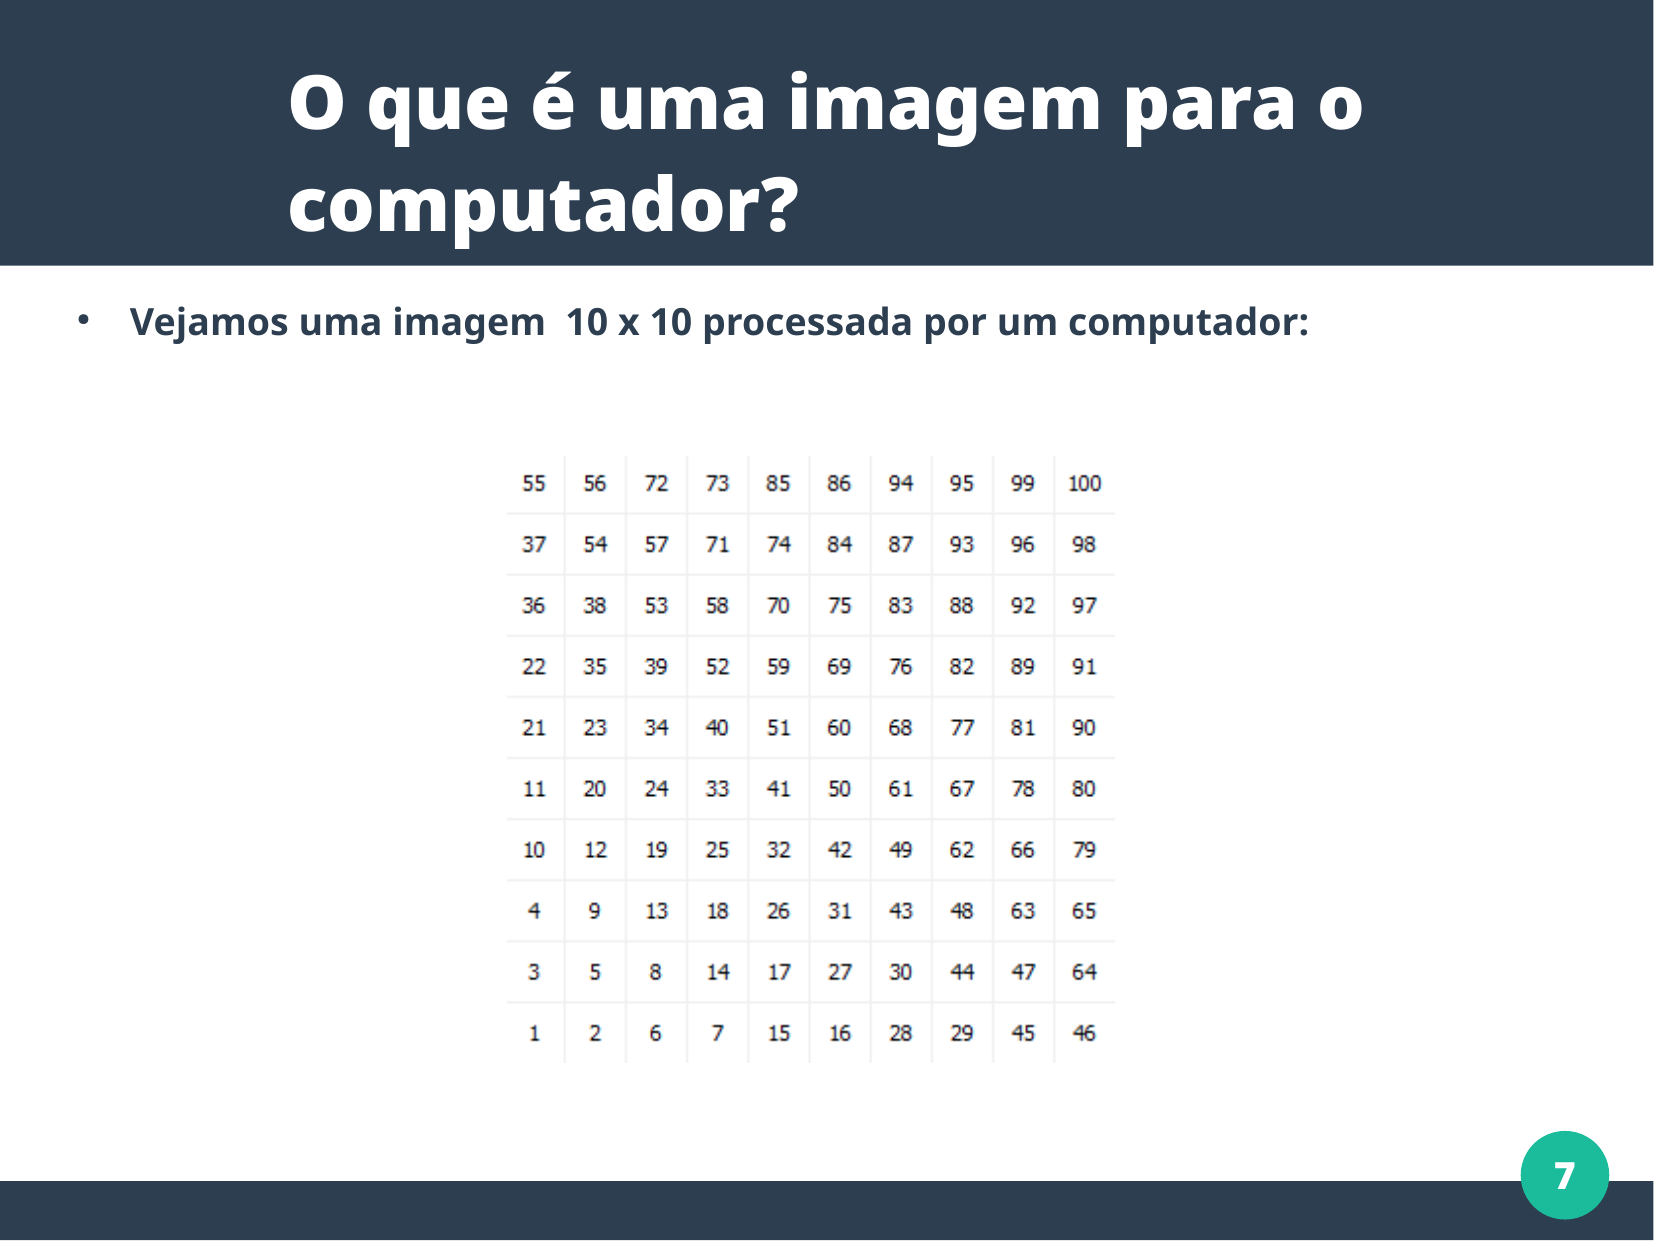

# O que é uma imagem para o computador?
Vejamos uma imagem 10 x 10 processada por um computador:
7